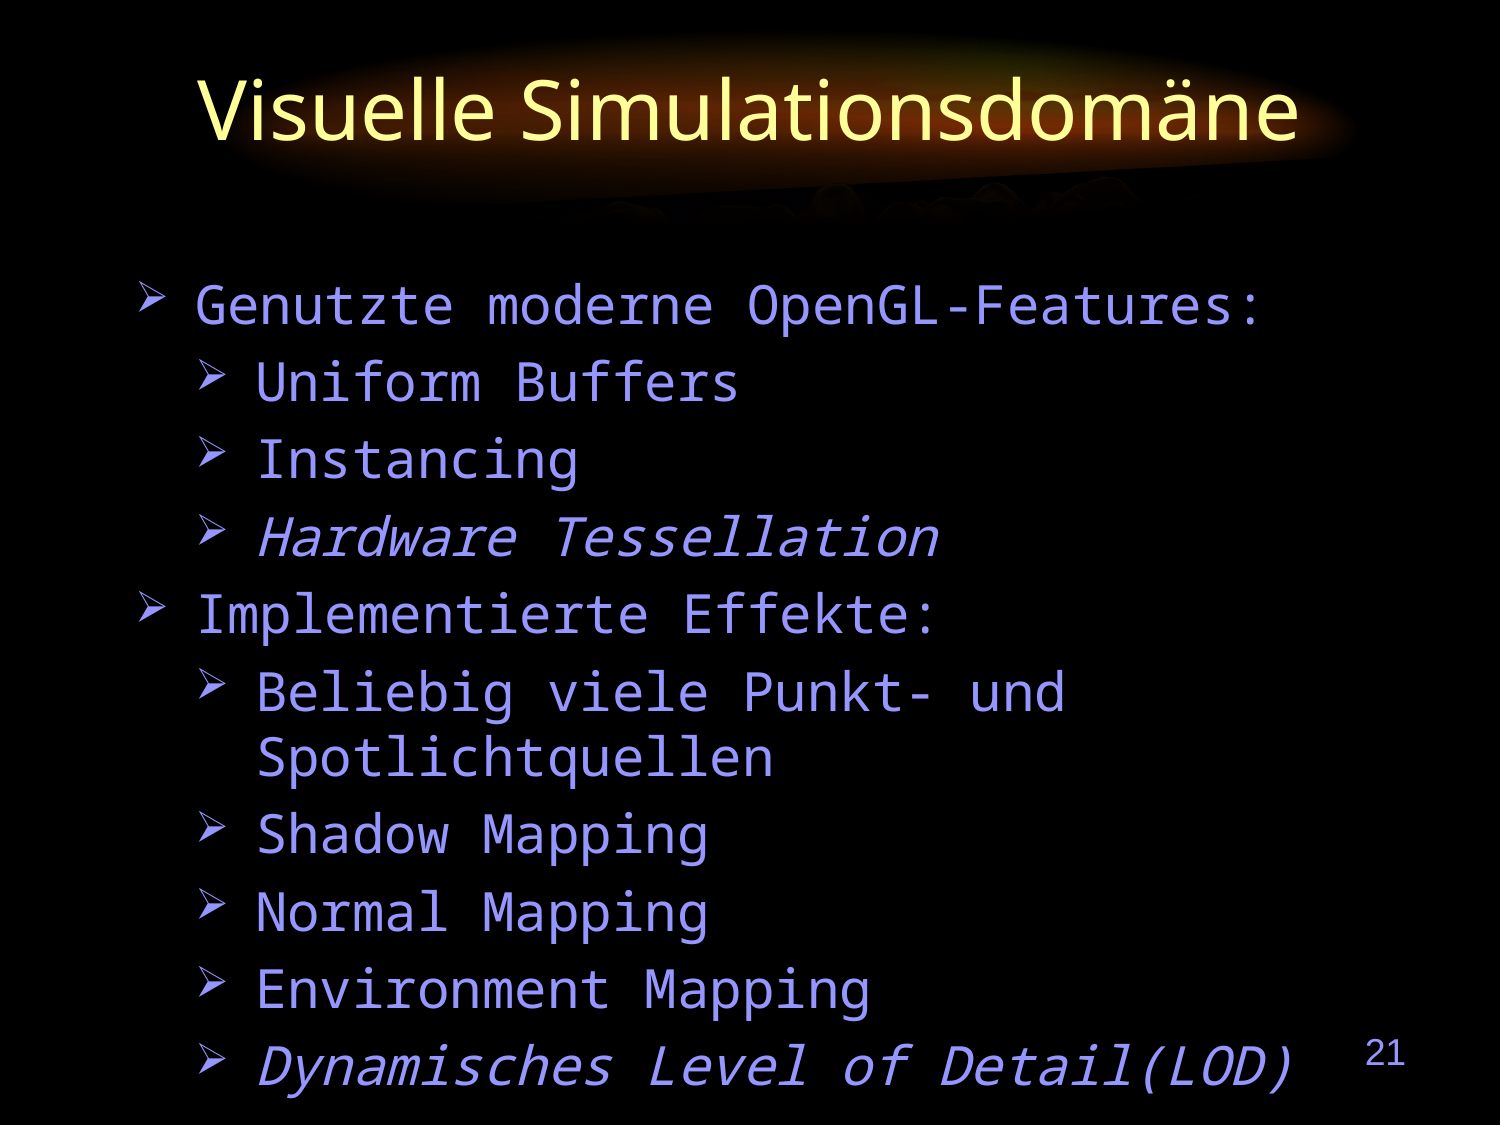

Visuelle Simulationsdomäne
Genutzte moderne OpenGL-Features:
Uniform Buffers
Instancing
Hardware Tessellation
Implementierte Effekte:
Beliebig viele Punkt- und Spotlichtquellen
Shadow Mapping
Normal Mapping
Environment Mapping
Dynamisches Level of Detail(LOD)
21